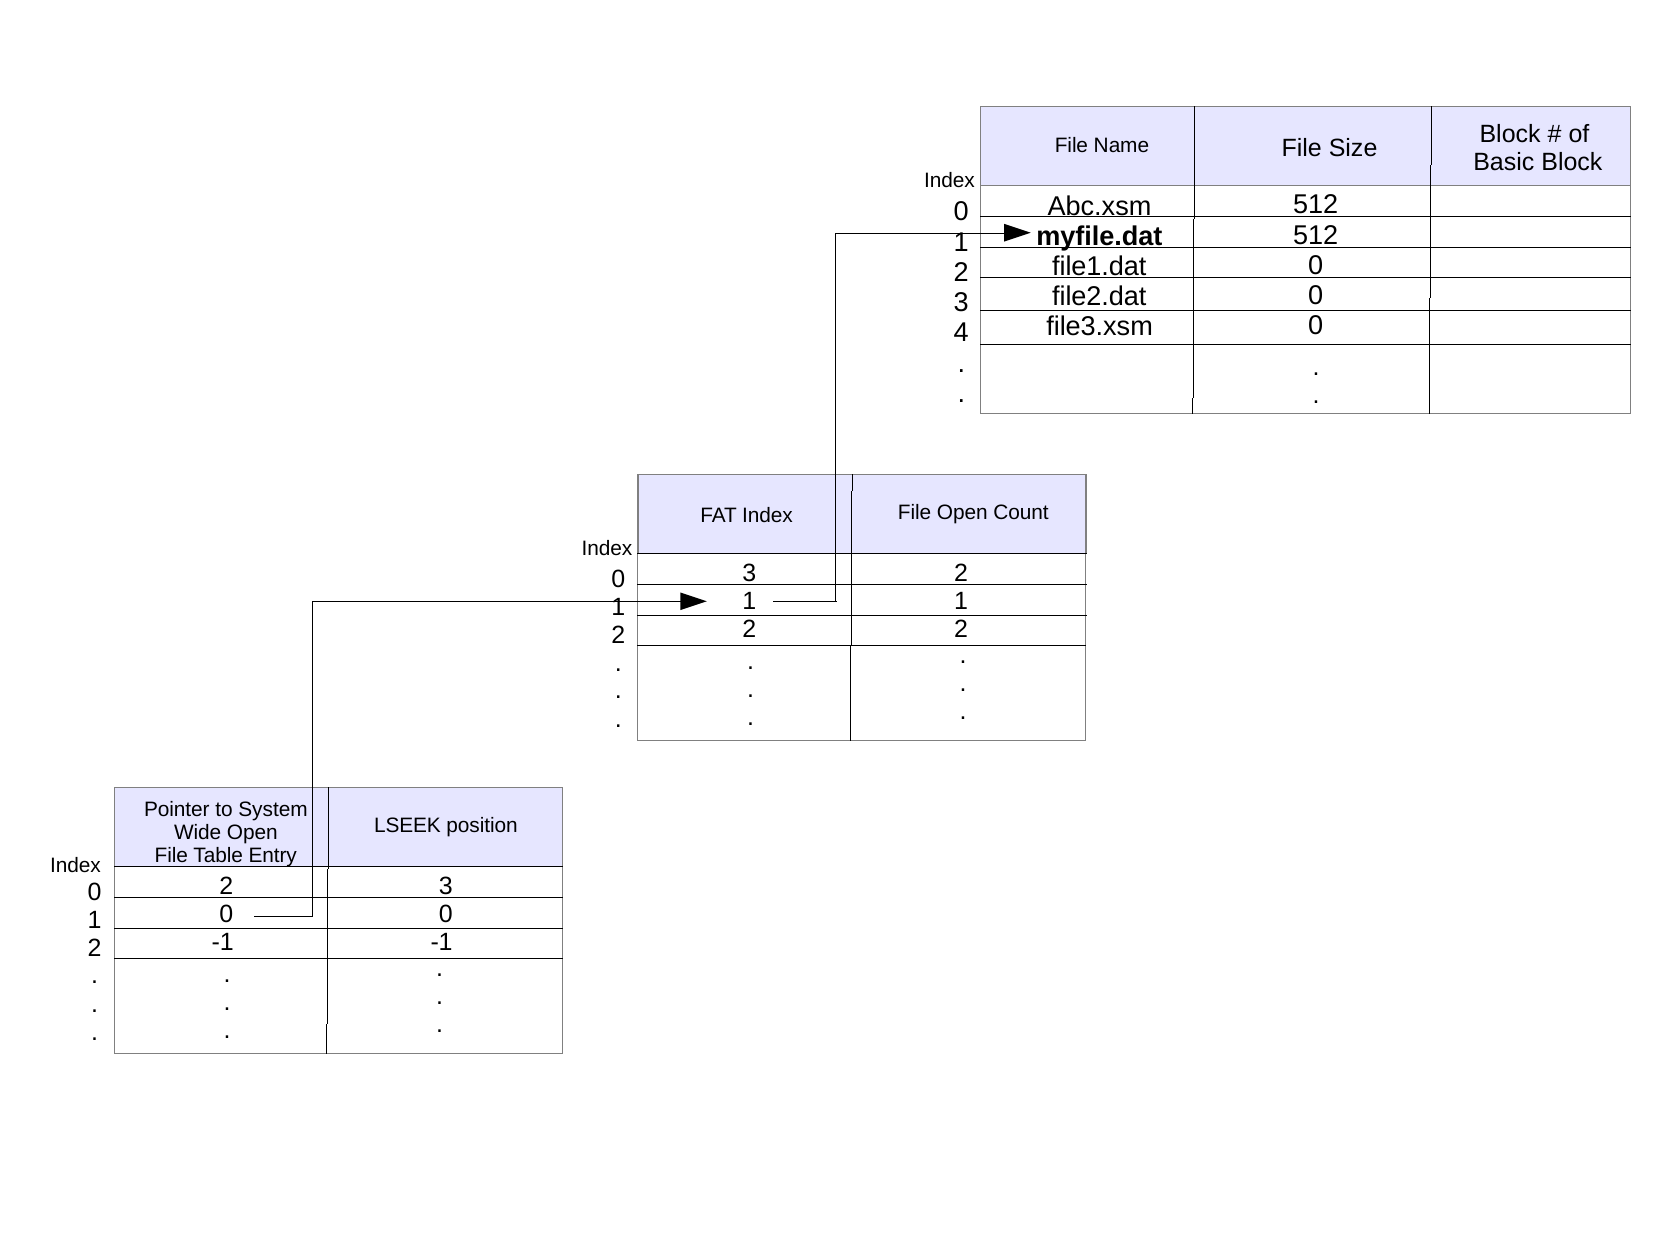

Block # of
Basic Block
File Name
File Size
Index
512
512
0
0
0
Abc.xsm
myfile.dat
file1.dat
file2.dat
file3.xsm
0
1
2
3
4
.
.
.
.
File Open Count
FAT Index
Index
 3
 1
 2
2
1
 2
0
1
2
.
.
.
.
.
.
.
.
.
Pointer to System Wide Open
File Table Entry
LSEEK position
Index
 2
 0
-1
3
0
 -1
0
1
2
.
.
.
.
.
.
.
.
.